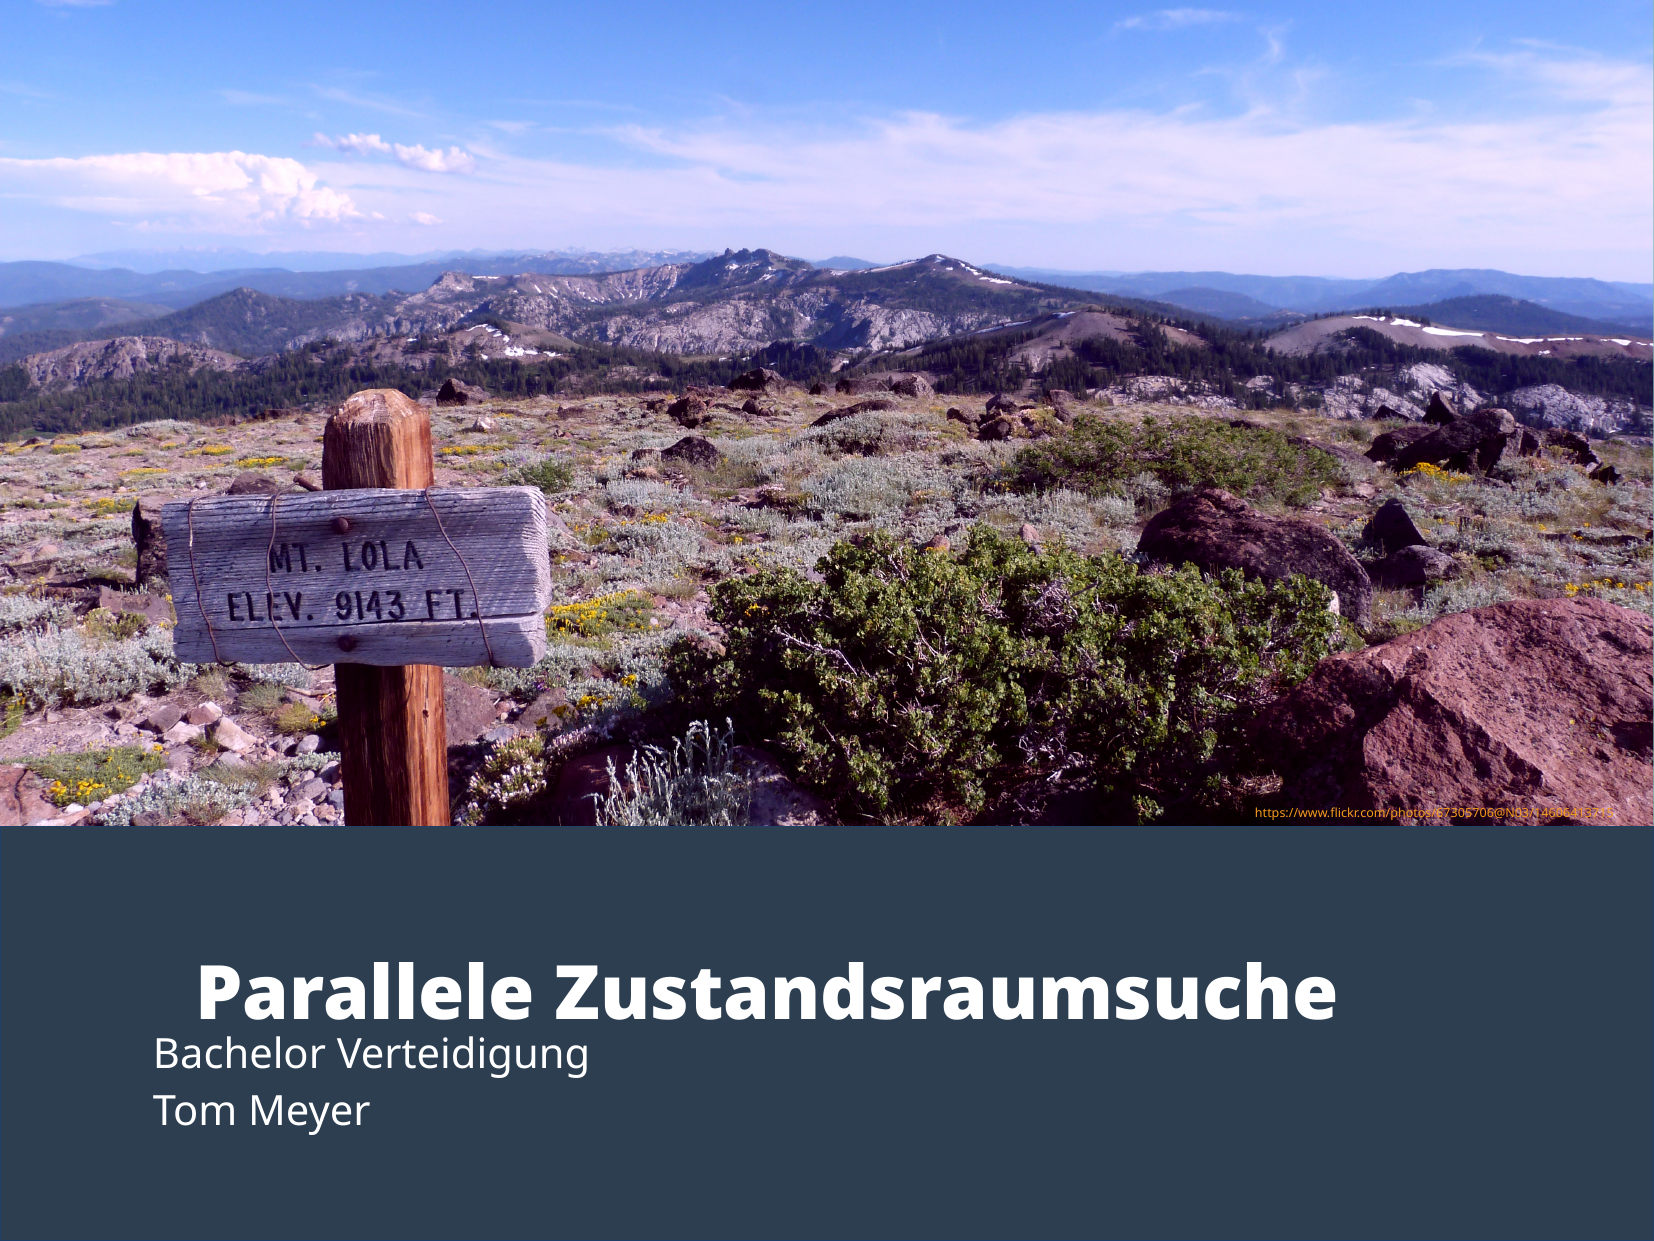

https://www.flickr.com/photos/67305706@N03/14606413715
# Parallele Zustandsraumsuche
Bachelor Verteidigung
Tom Meyer